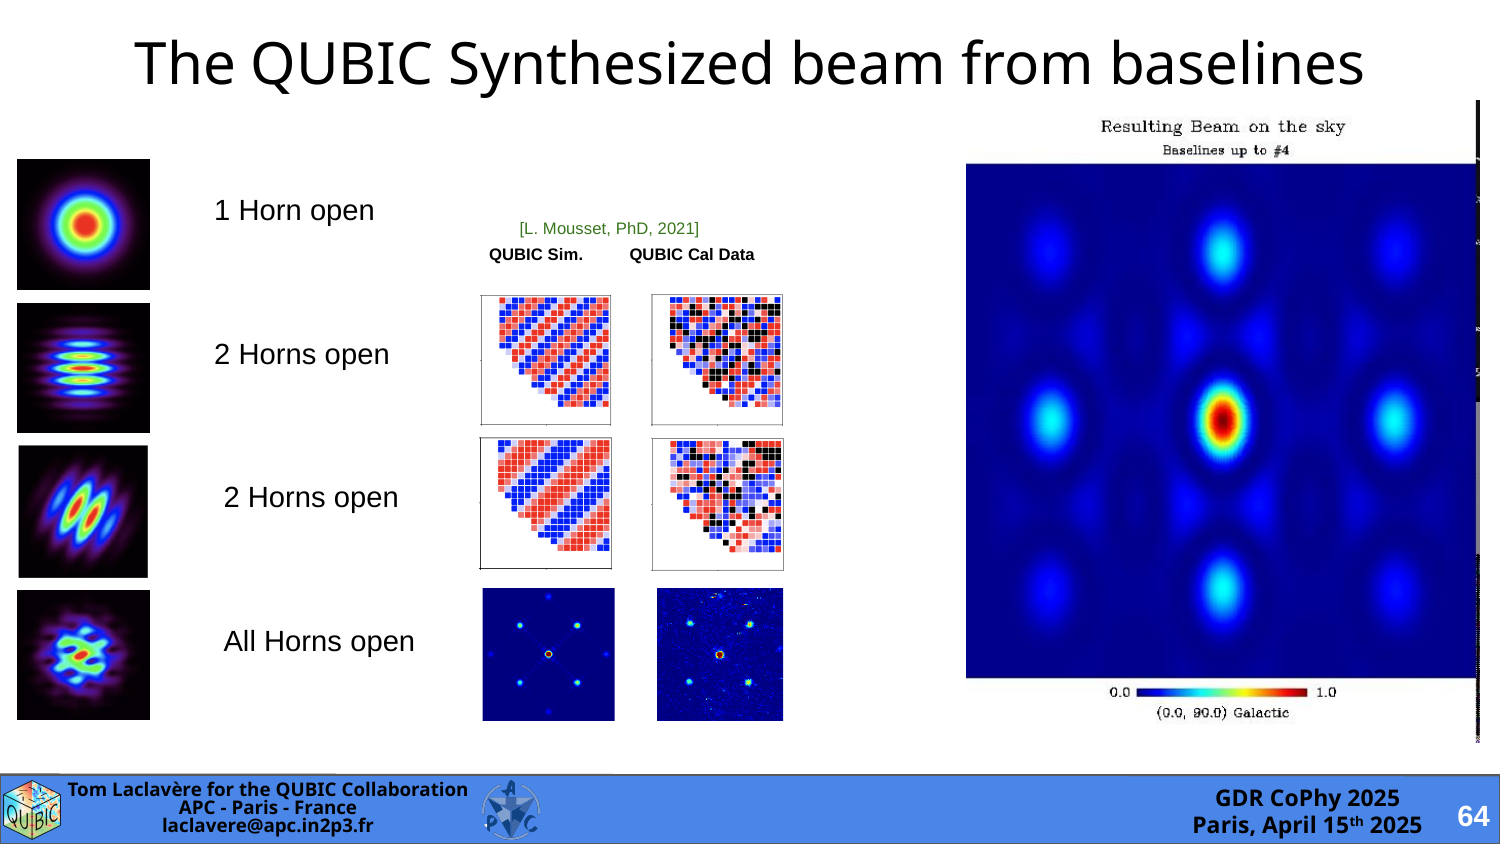

# The QUBIC Synthesized beam from baselines
1 Horn open
[L. Mousset, PhD, 2021]
QUBIC Sim.
QUBIC Cal Data
2 Horns open
2 Horns open
All Horns open